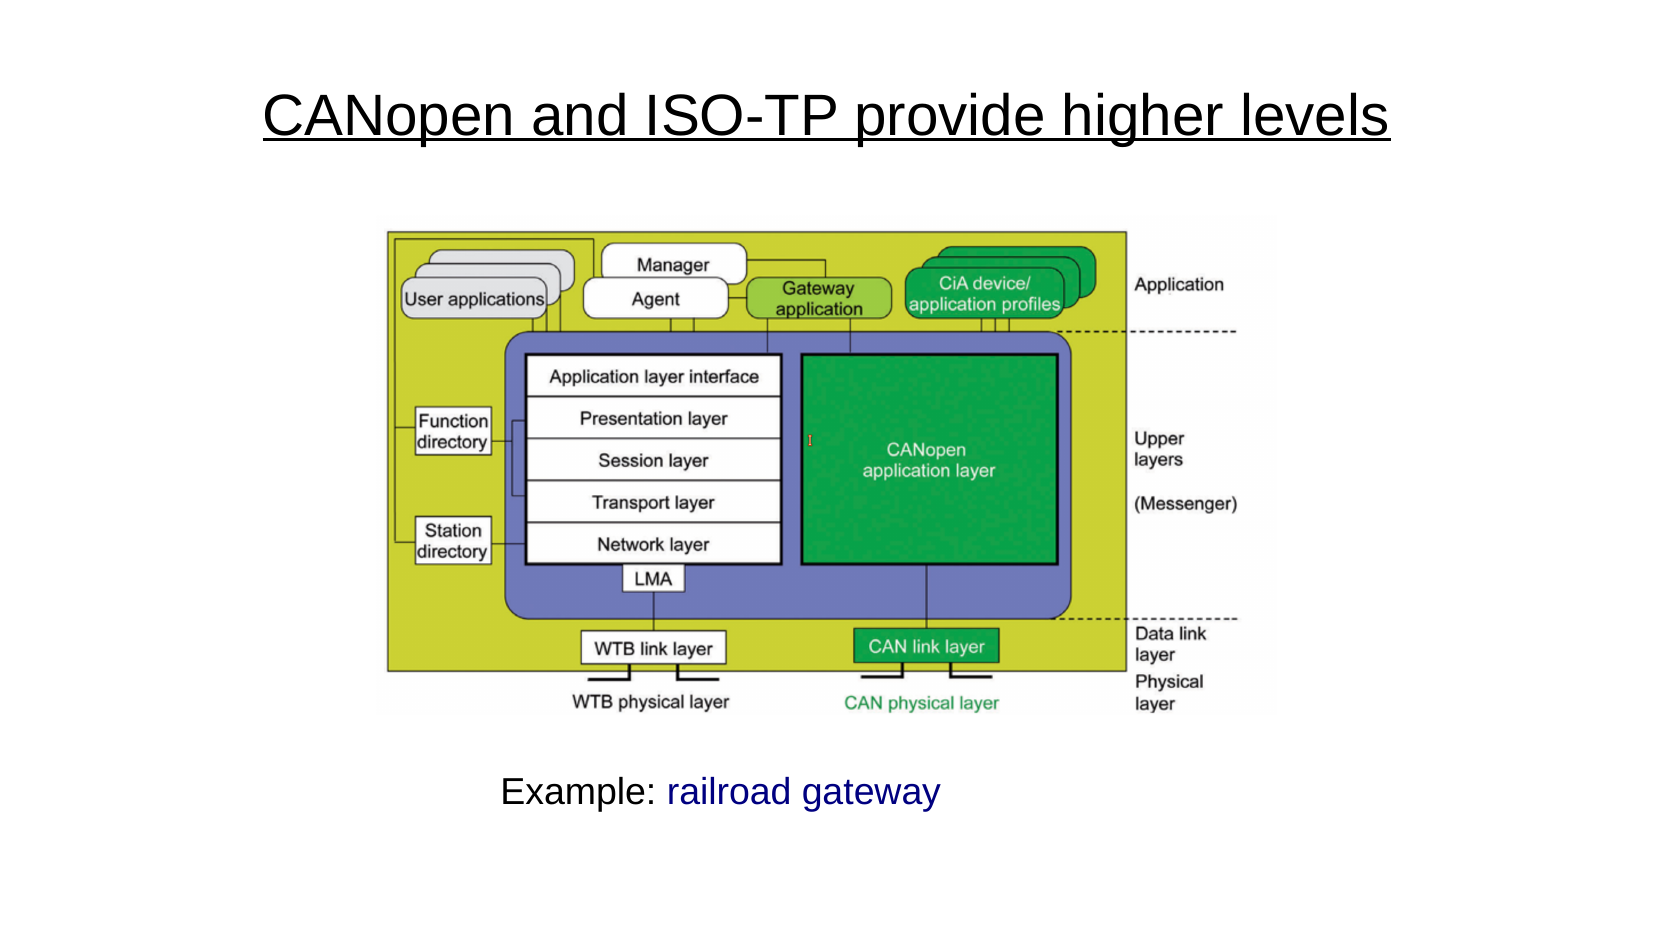

# CANopen and ISO-TP provide higher levels
Example: railroad gateway